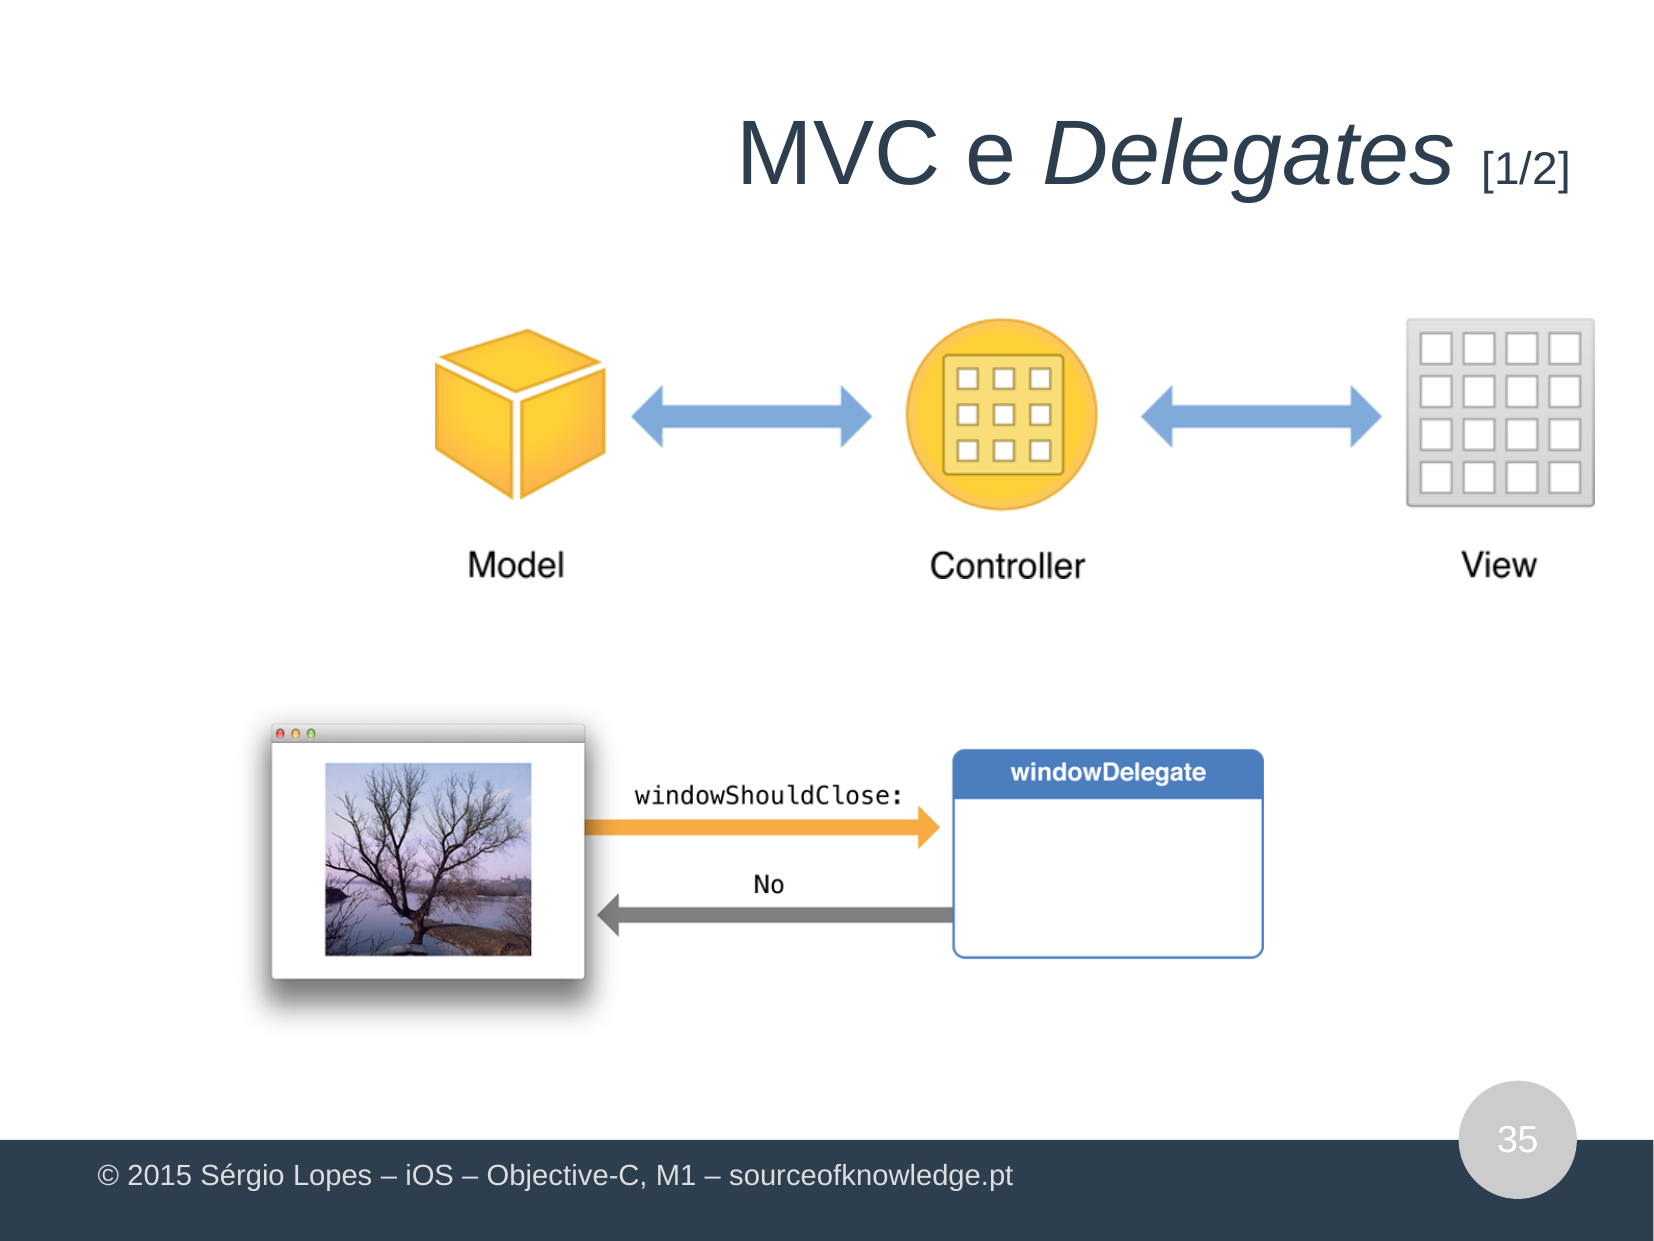

# MVC e Delegates [1/2]
35
© 2015 Sérgio Lopes – iOS – Objective-C, M1 – sourceofknowledge.pt